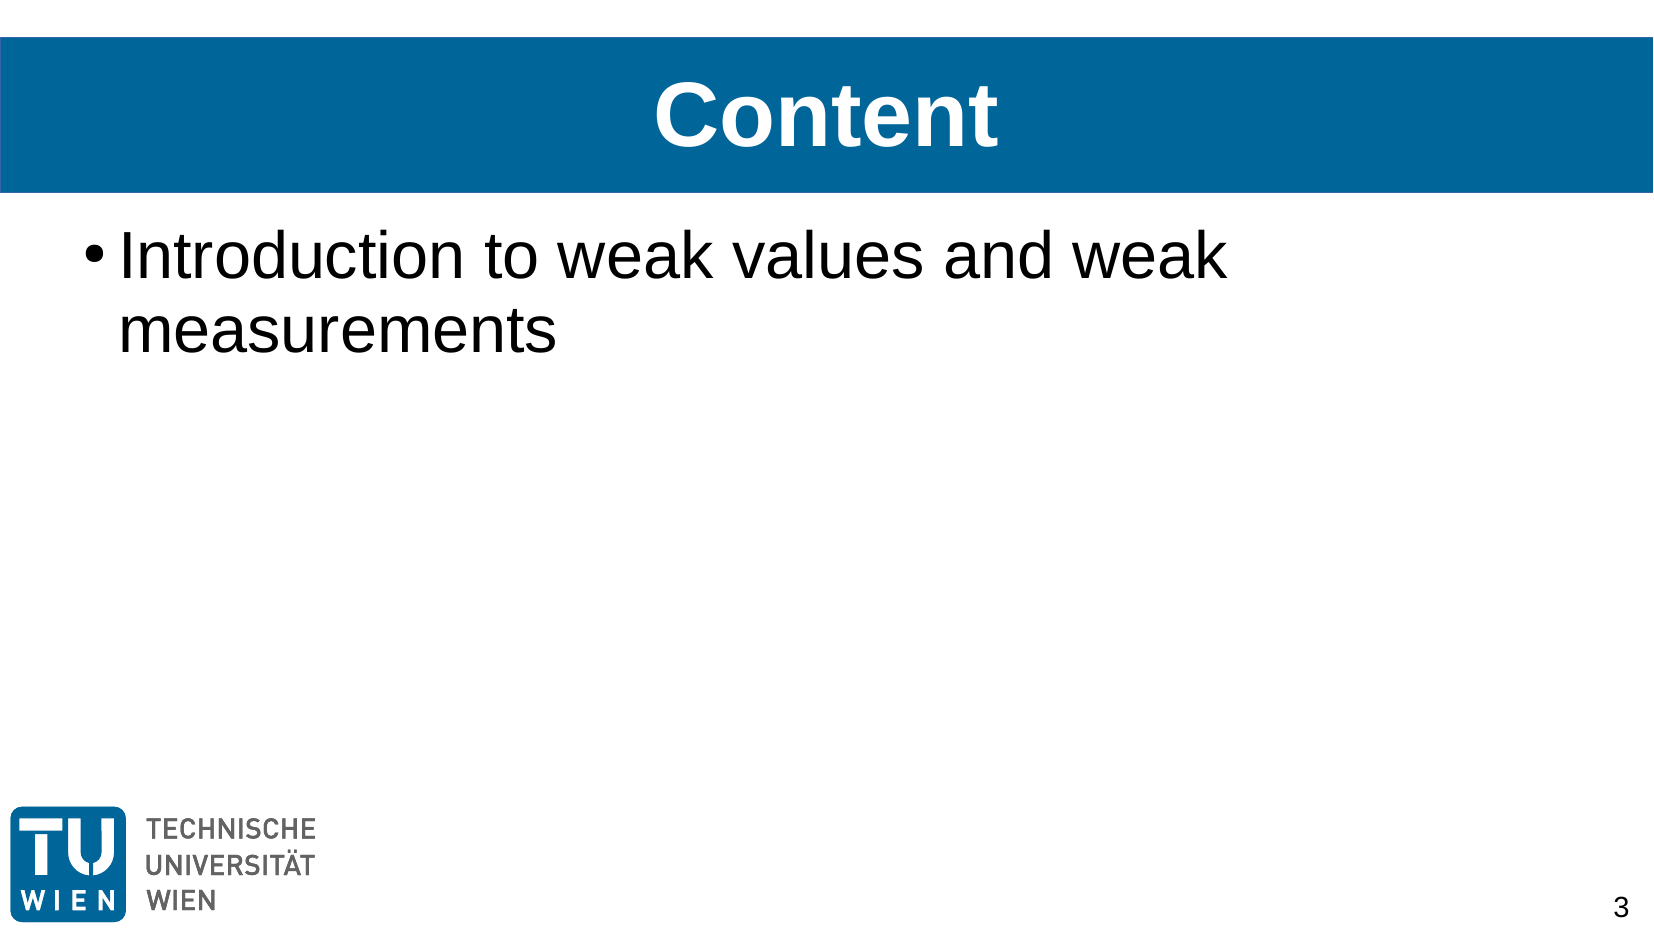

# Content
Introduction to weak values and weak measurements